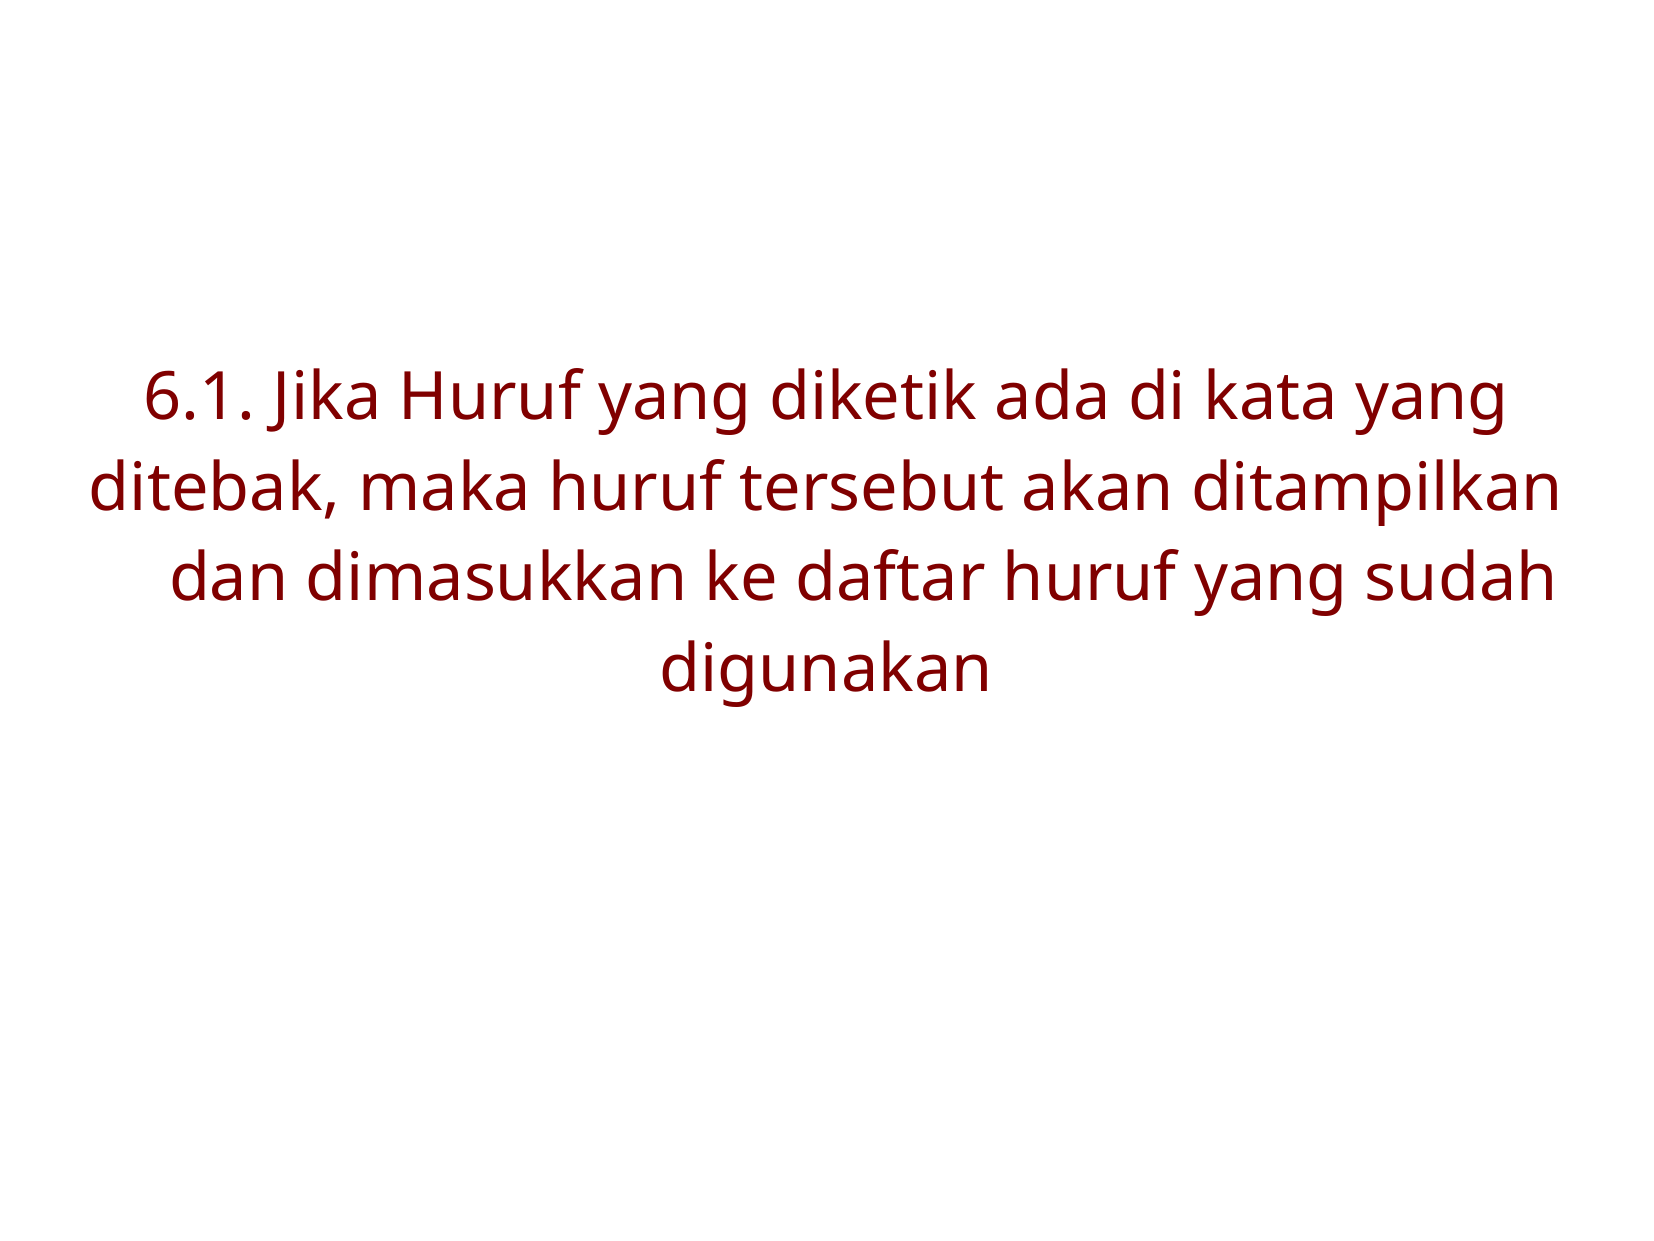

# 6.1. Jika Huruf yang diketik ada di kata yang ditebak, maka huruf tersebut akan ditampilkan 	dan dimasukkan ke daftar huruf yang sudah digunakan